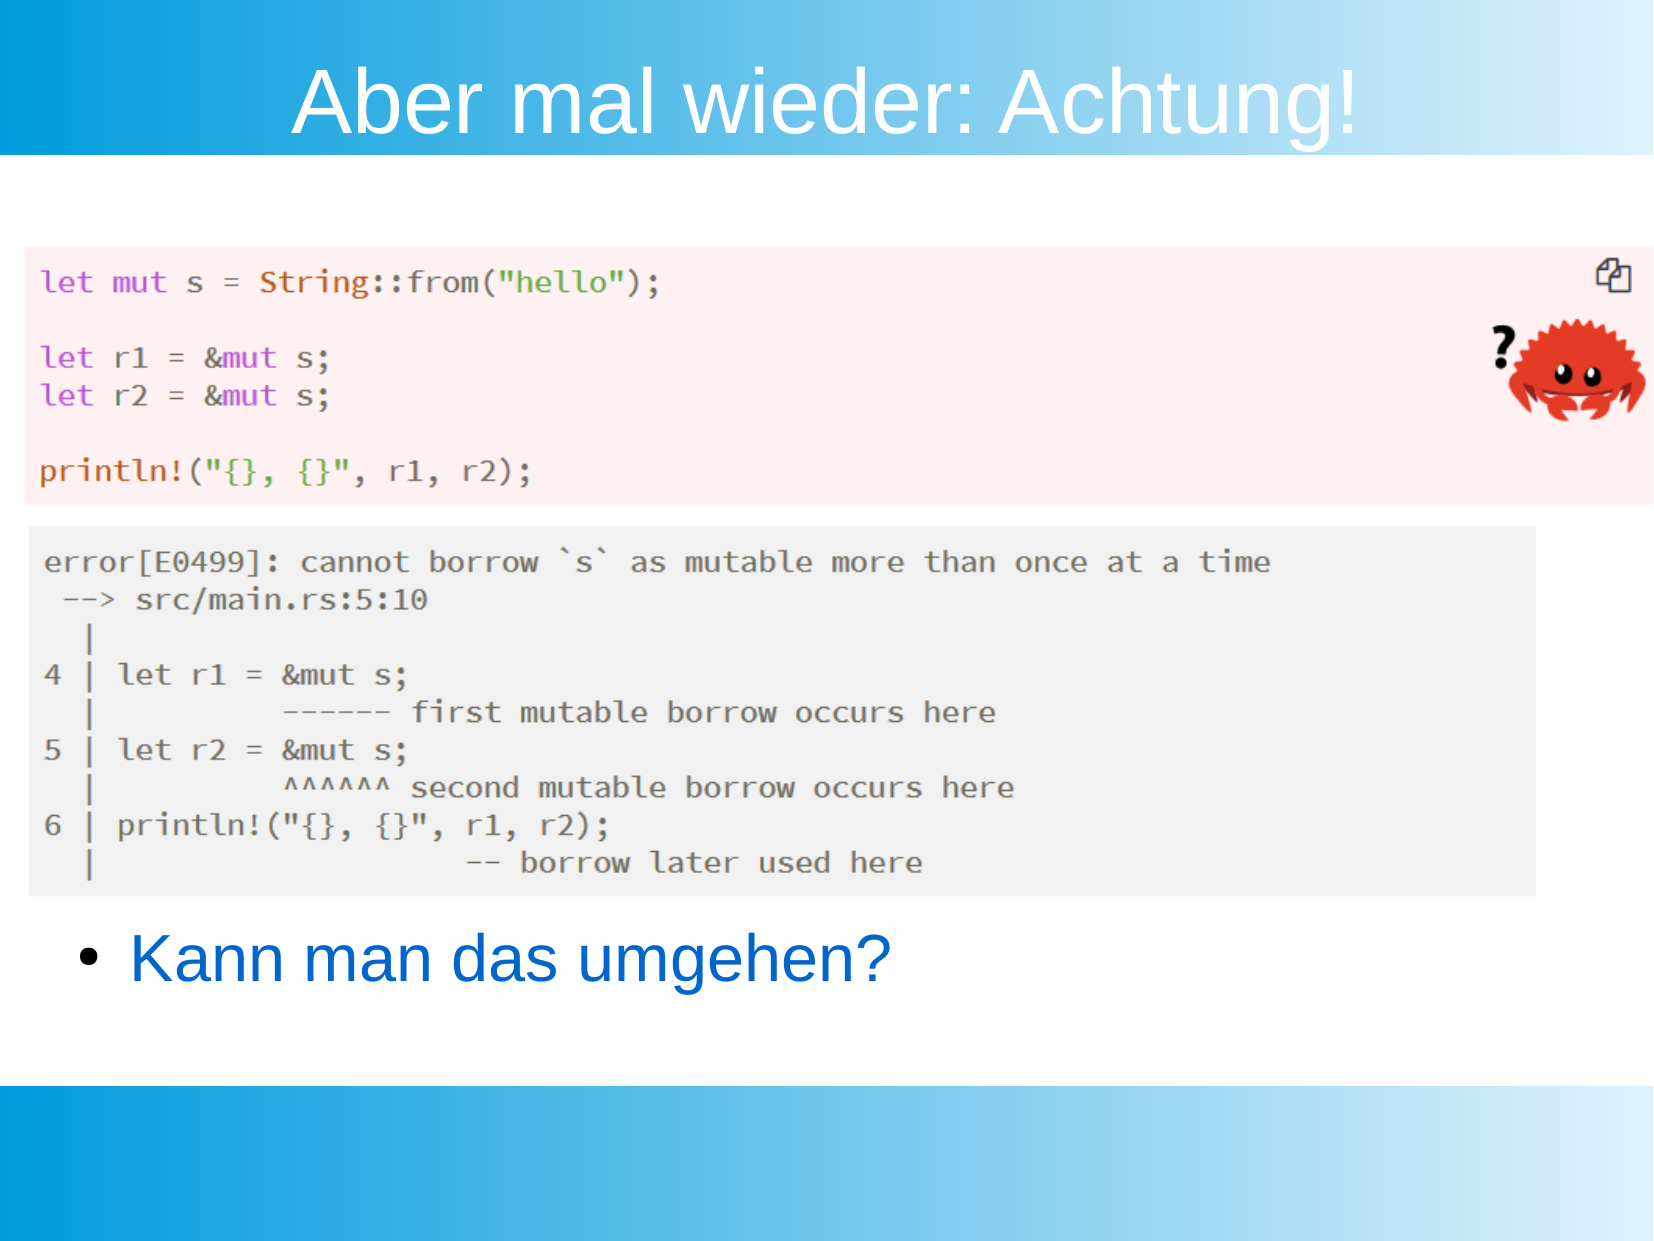

# Aber mal wieder: Achtung!
Kann man das umgehen?